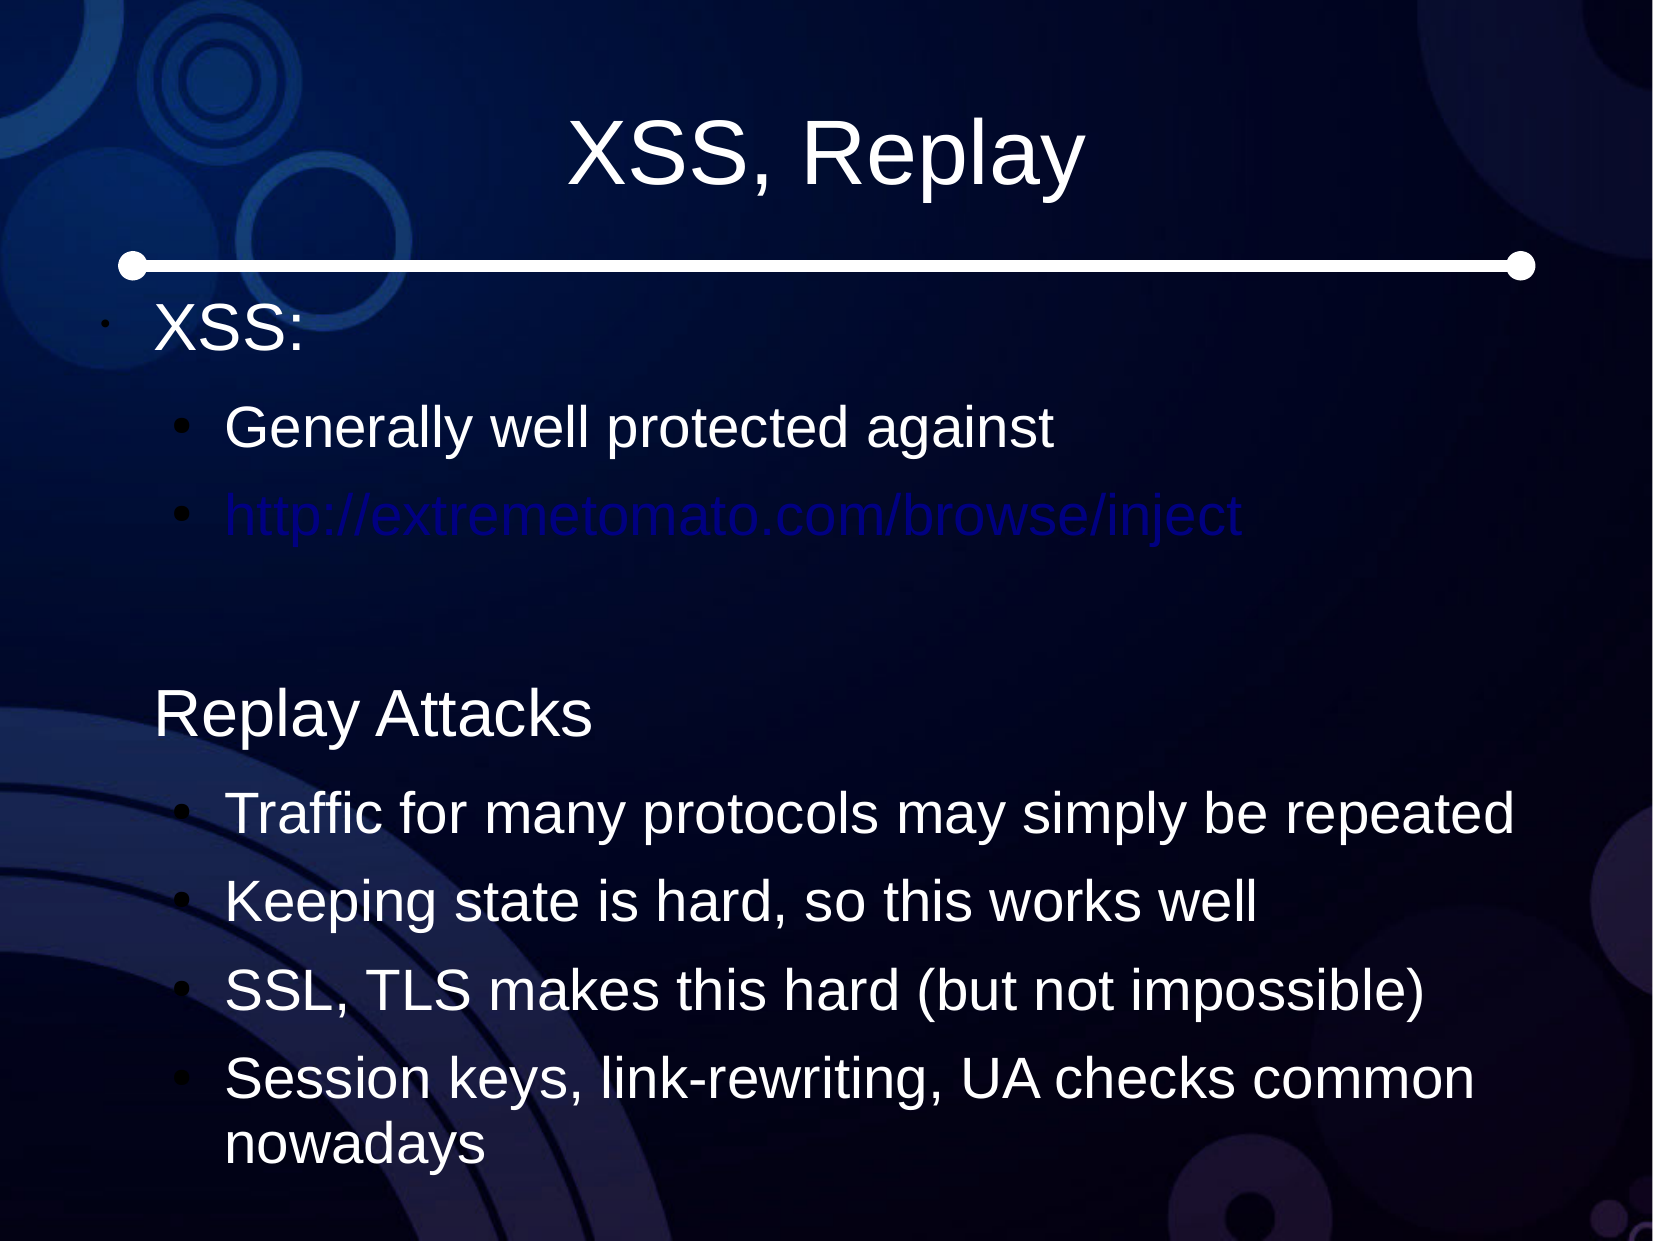

# XSS, Replay
XSS:
Generally well protected against
http://extremetomato.com/browse/inject
Replay Attacks
Traffic for many protocols may simply be repeated
Keeping state is hard, so this works well
SSL, TLS makes this hard (but not impossible)
Session keys, link-rewriting, UA checks common nowadays